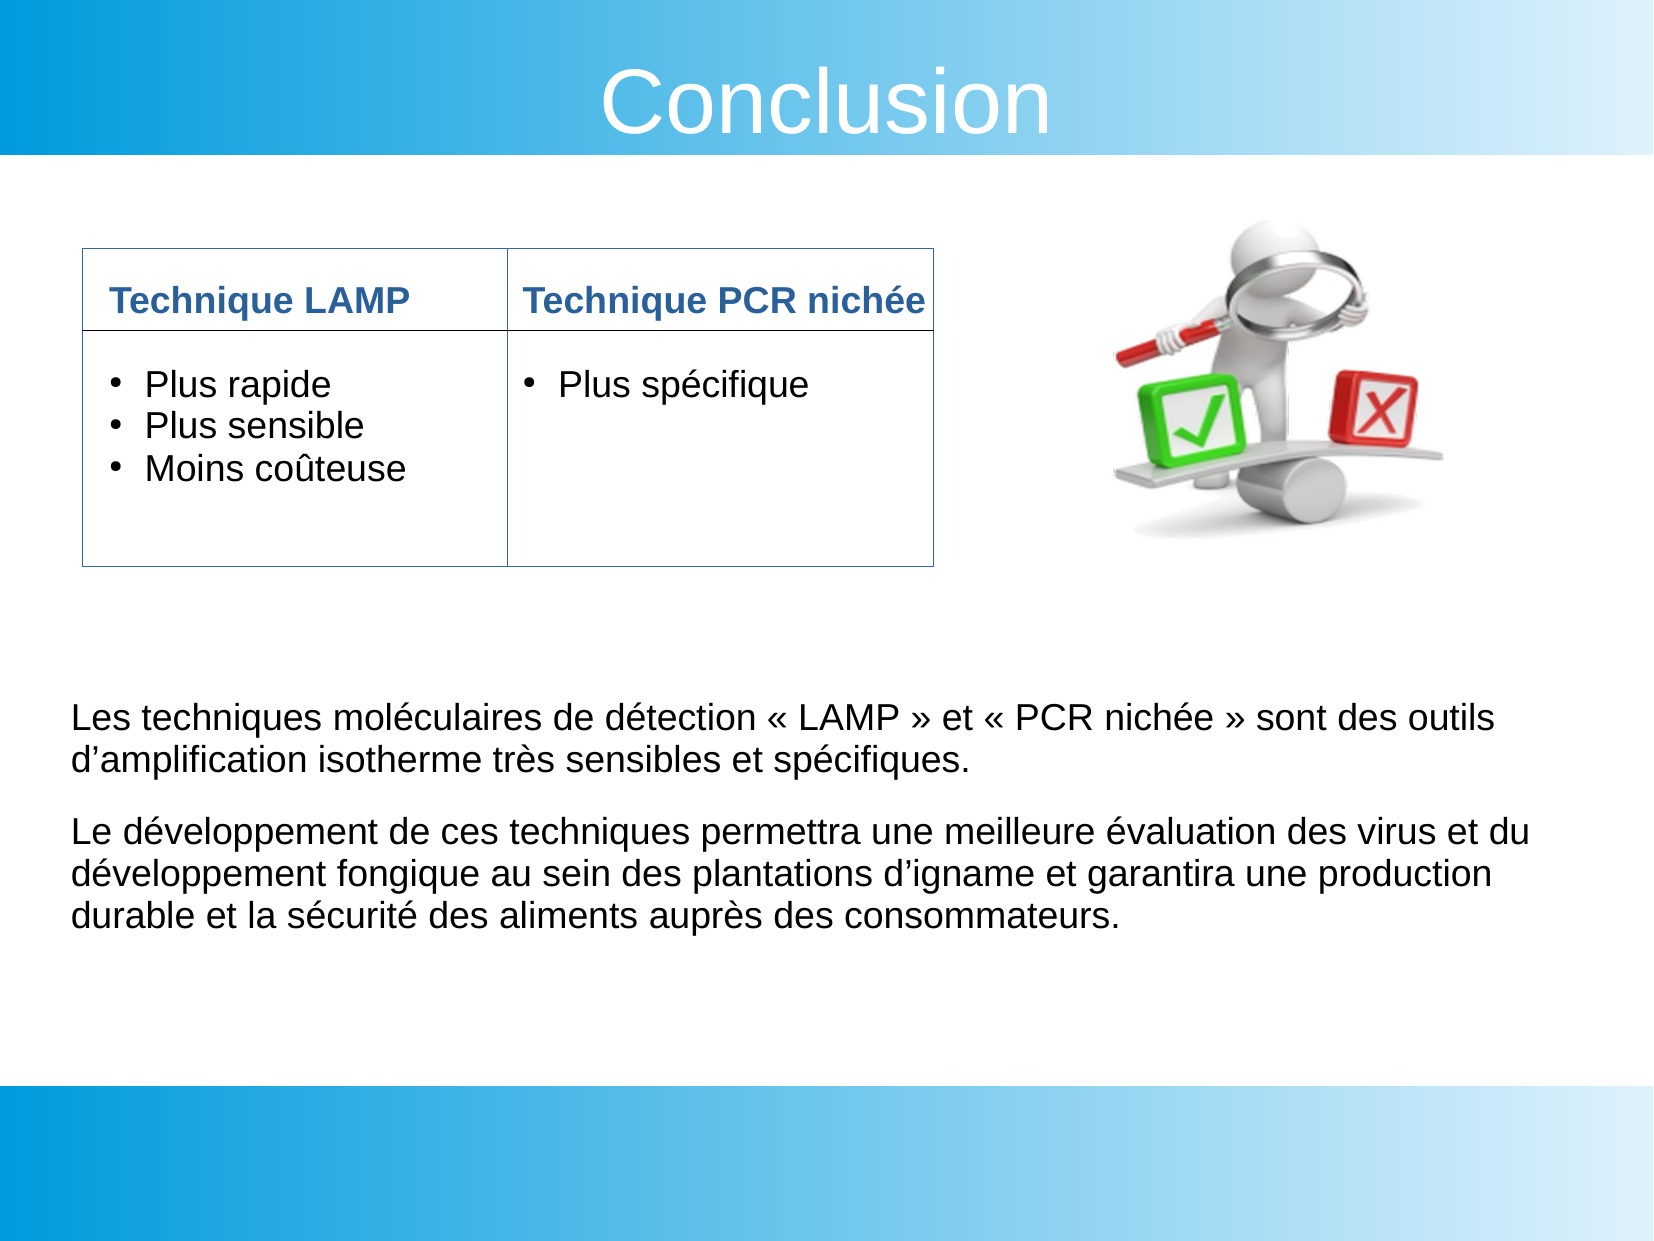

# Conclusion
Technique LAMP
Plus rapide
Plus sensible
Moins coûteuse
Technique PCR nichée
Plus spécifique
Les techniques moléculaires de détection « LAMP » et « PCR nichée » sont des outils d’amplification isotherme très sensibles et spécifiques.
Le développement de ces techniques permettra une meilleure évaluation des virus et du développement fongique au sein des plantations d’igname et garantira une production durable et la sécurité des aliments auprès des consommateurs.